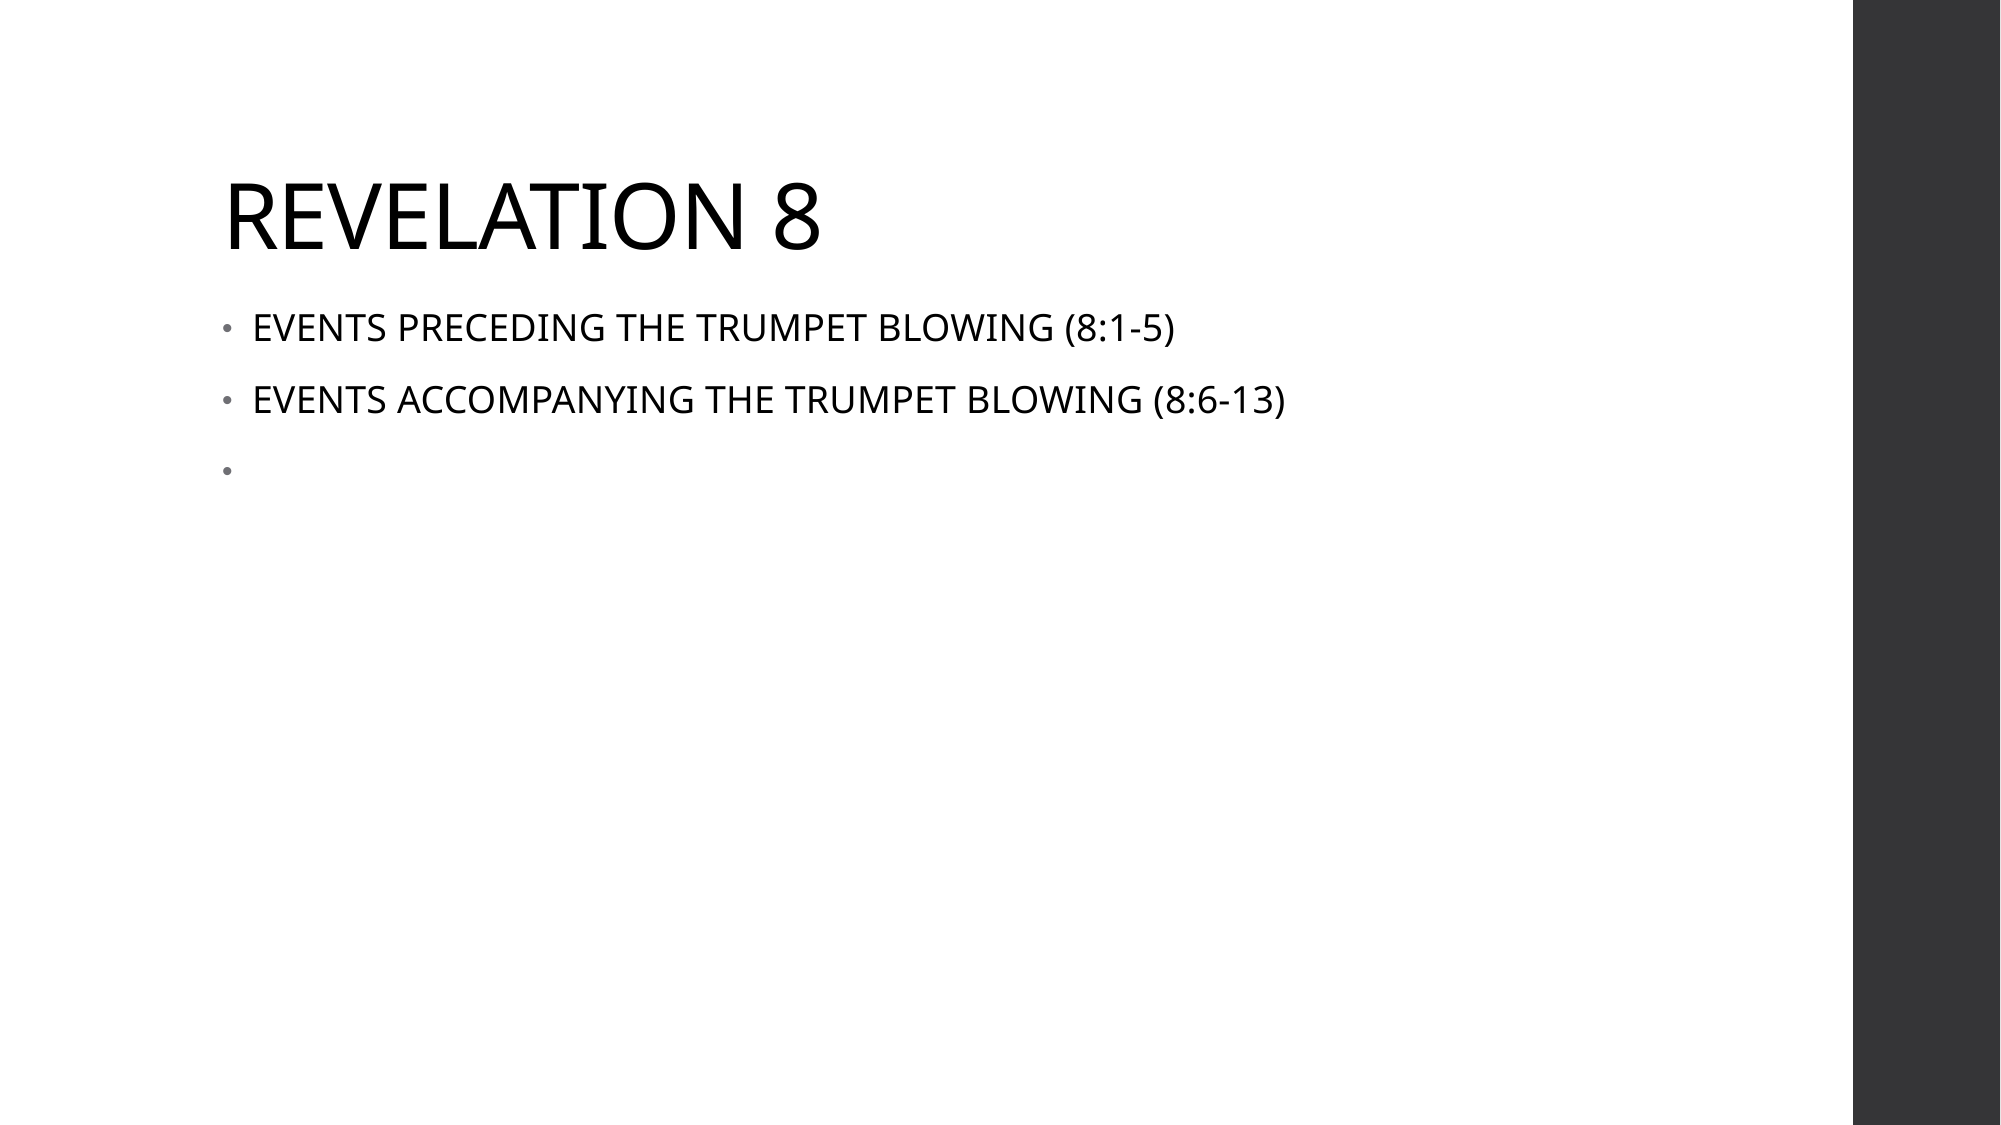

# REVELATION 8
EVENTS PRECEDING THE TRUMPET BLOWING (8:1-5)
EVENTS ACCOMPANYING THE TRUMPET BLOWING (8:6-13)